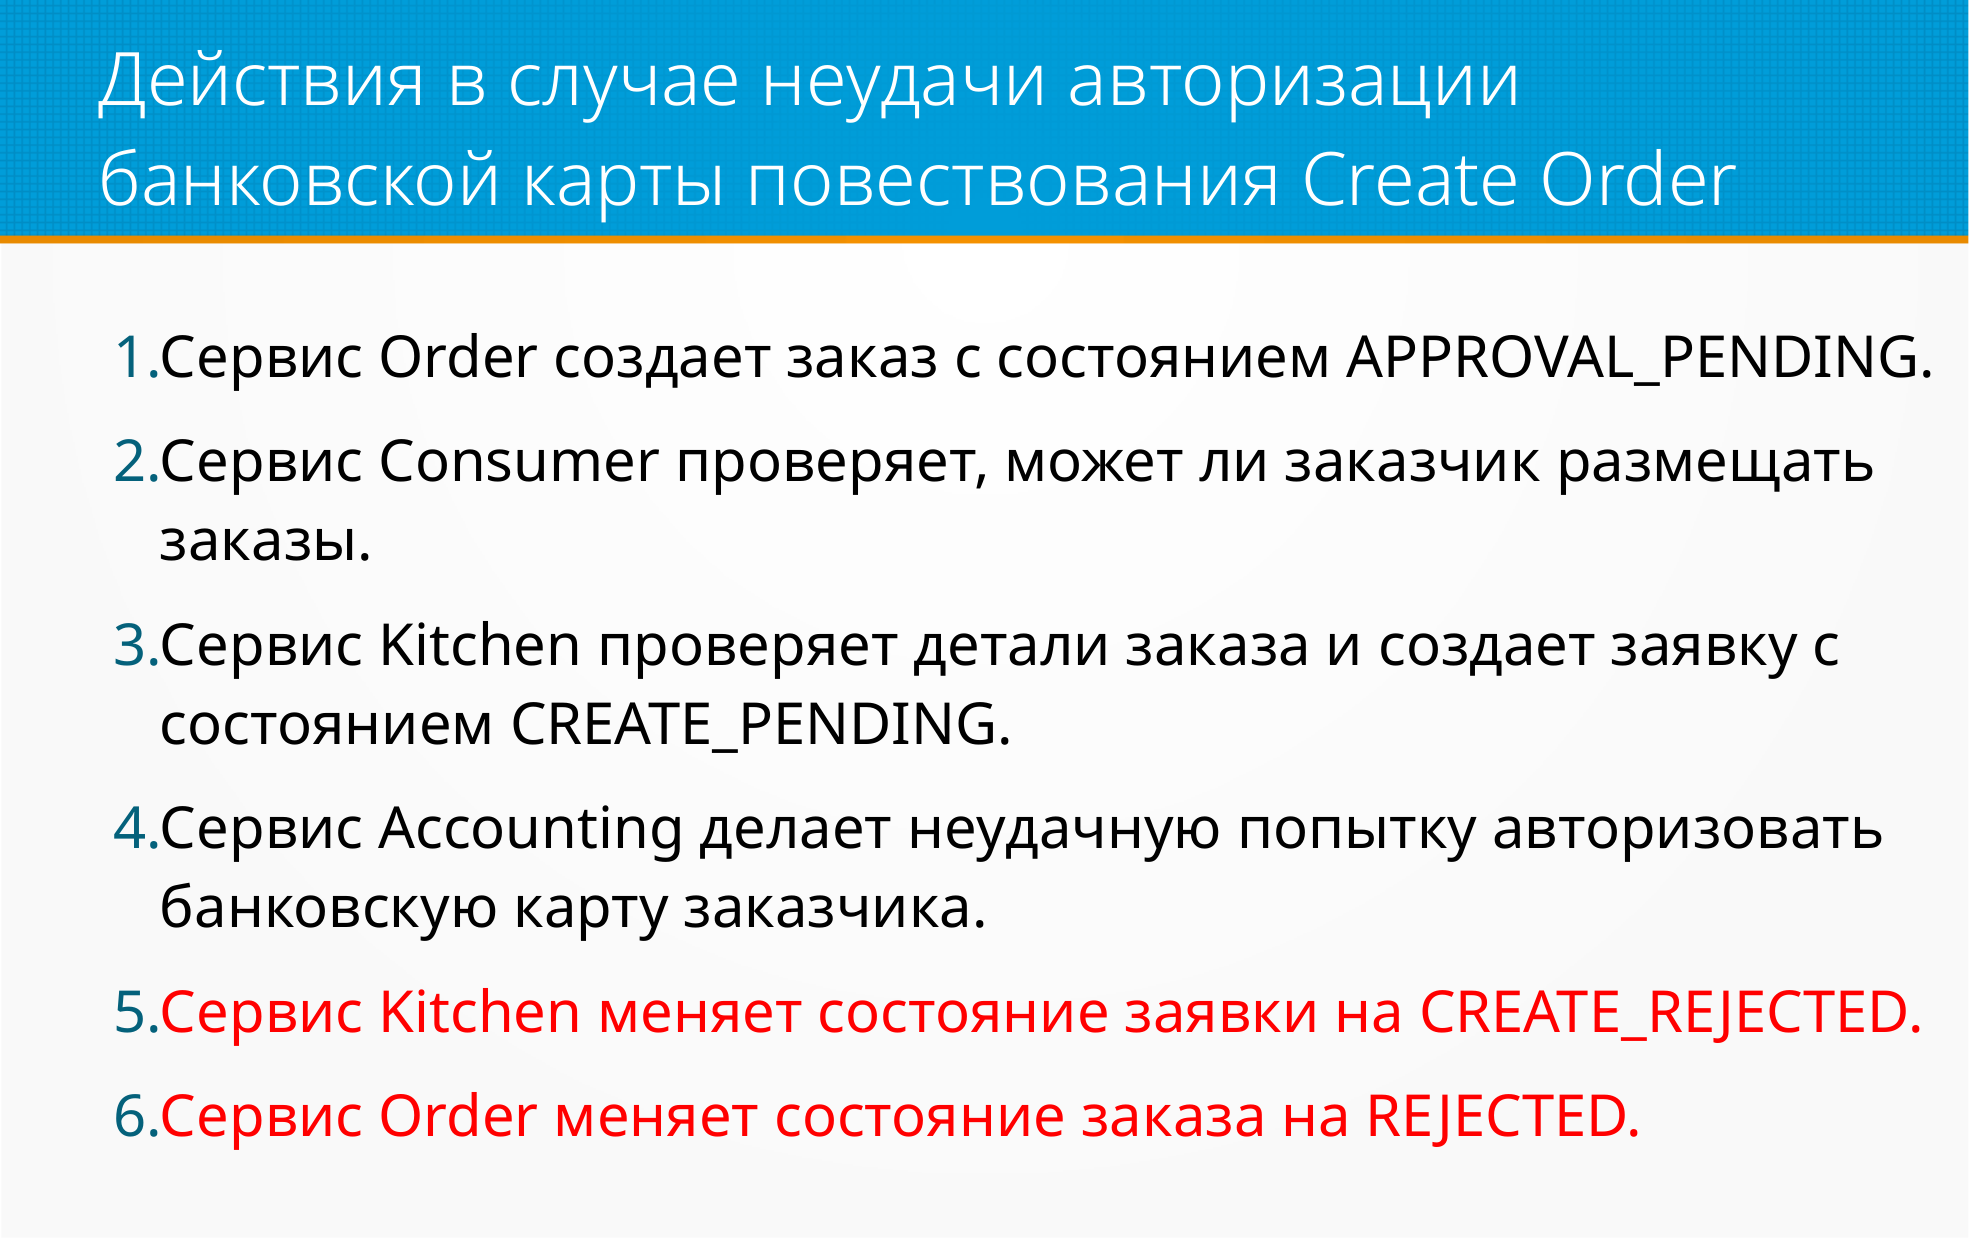

# Действия в случае неудачи авторизации банковской карты повествования Create Order
Сервис Order создает заказ с состоянием APPROVAL_PENDING.
Сервис Consumer проверяет, может ли заказчик размещать заказы.
Сервис Kitchen проверяет детали заказа и создает заявку с состоянием CREATE_PENDING.
Сервис Accounting делает неудачную попытку авторизовать банковскую карту заказчика.
Сервис Kitchen меняет состояние заявки на CREATE_REJECTED.
Сервис Order меняет состояние заказа на REJECTED.